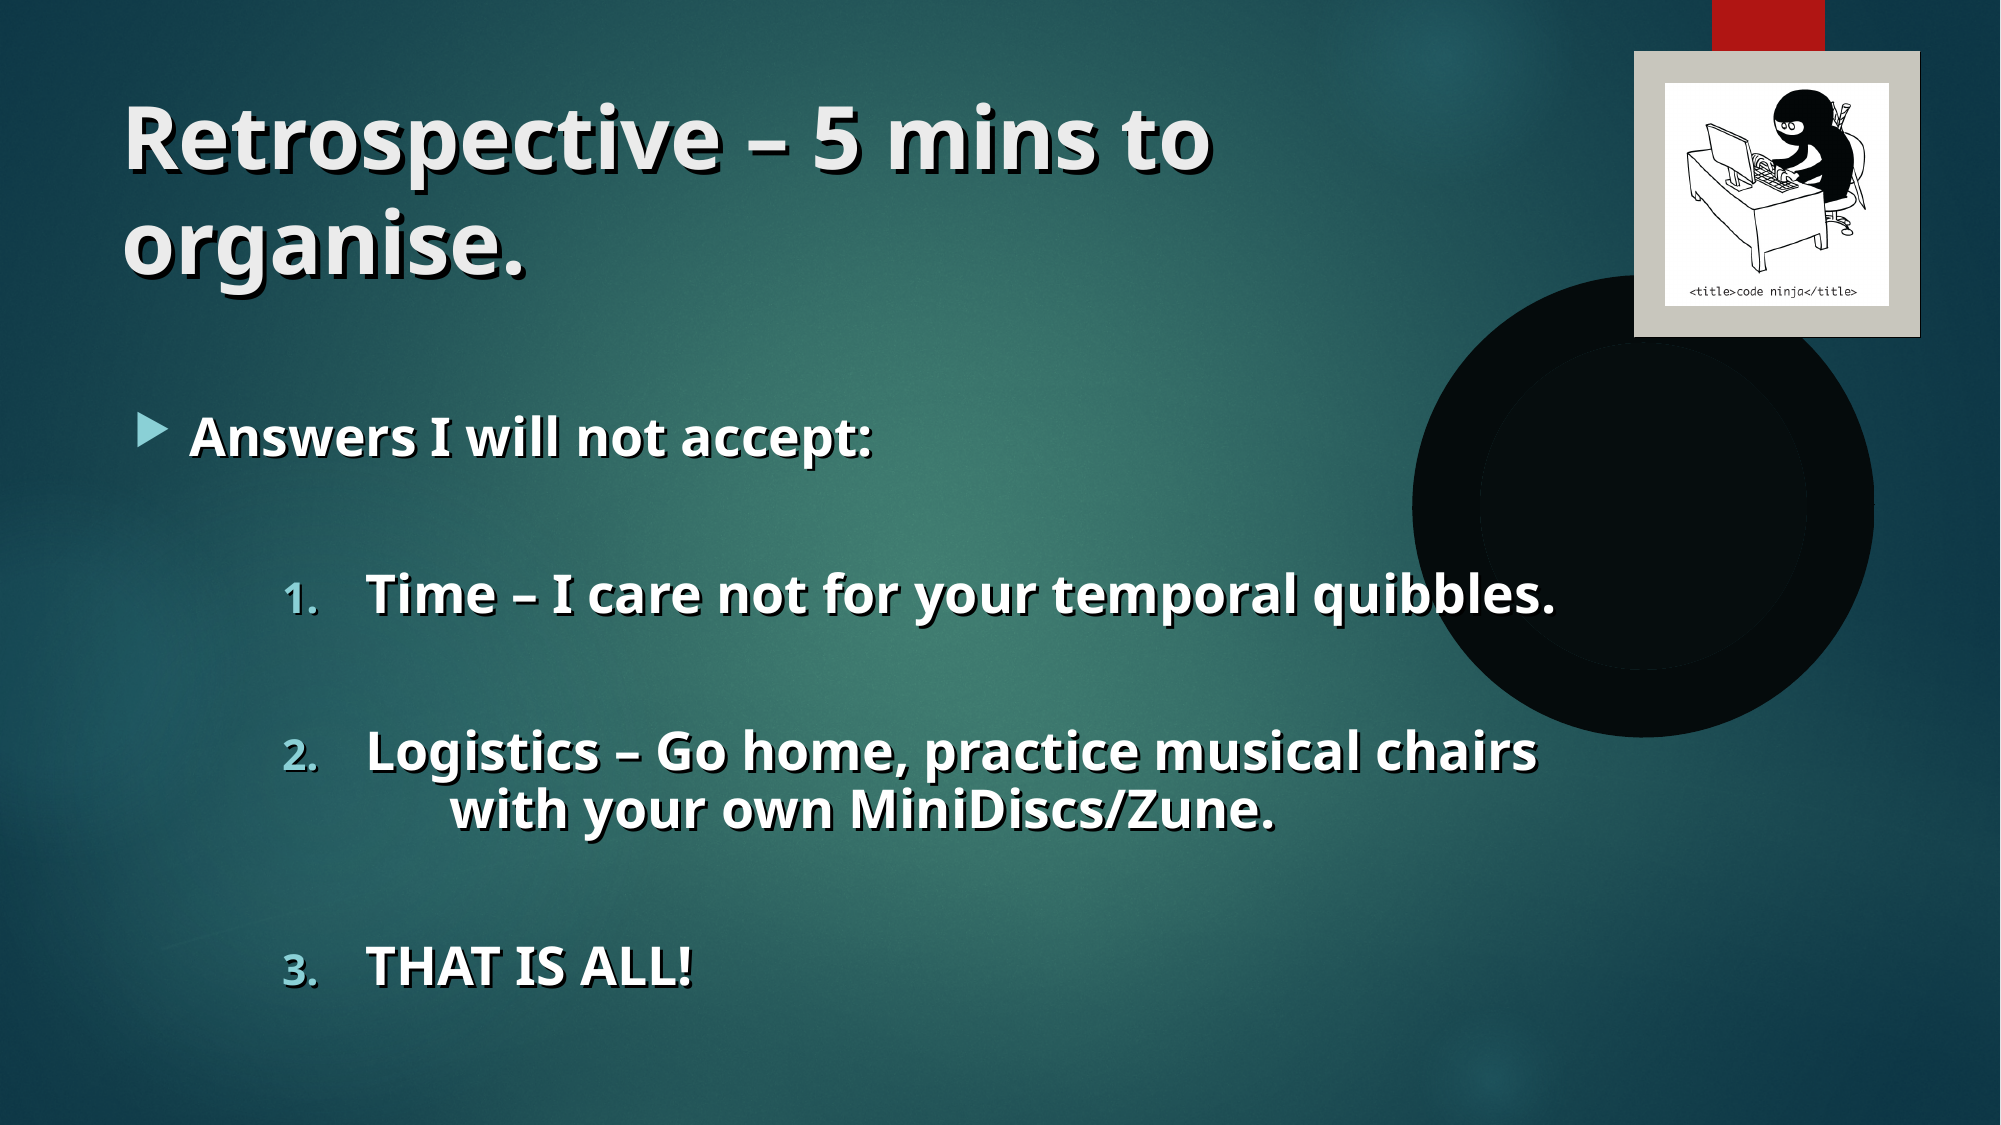

# Retrospective – 5 mins to organise.
Answers I will not accept:
Time – I care not for your temporal quibbles.
Logistics – Go home, practice musical chairs with your own MiniDiscs/Zune.
THAT IS ALL!